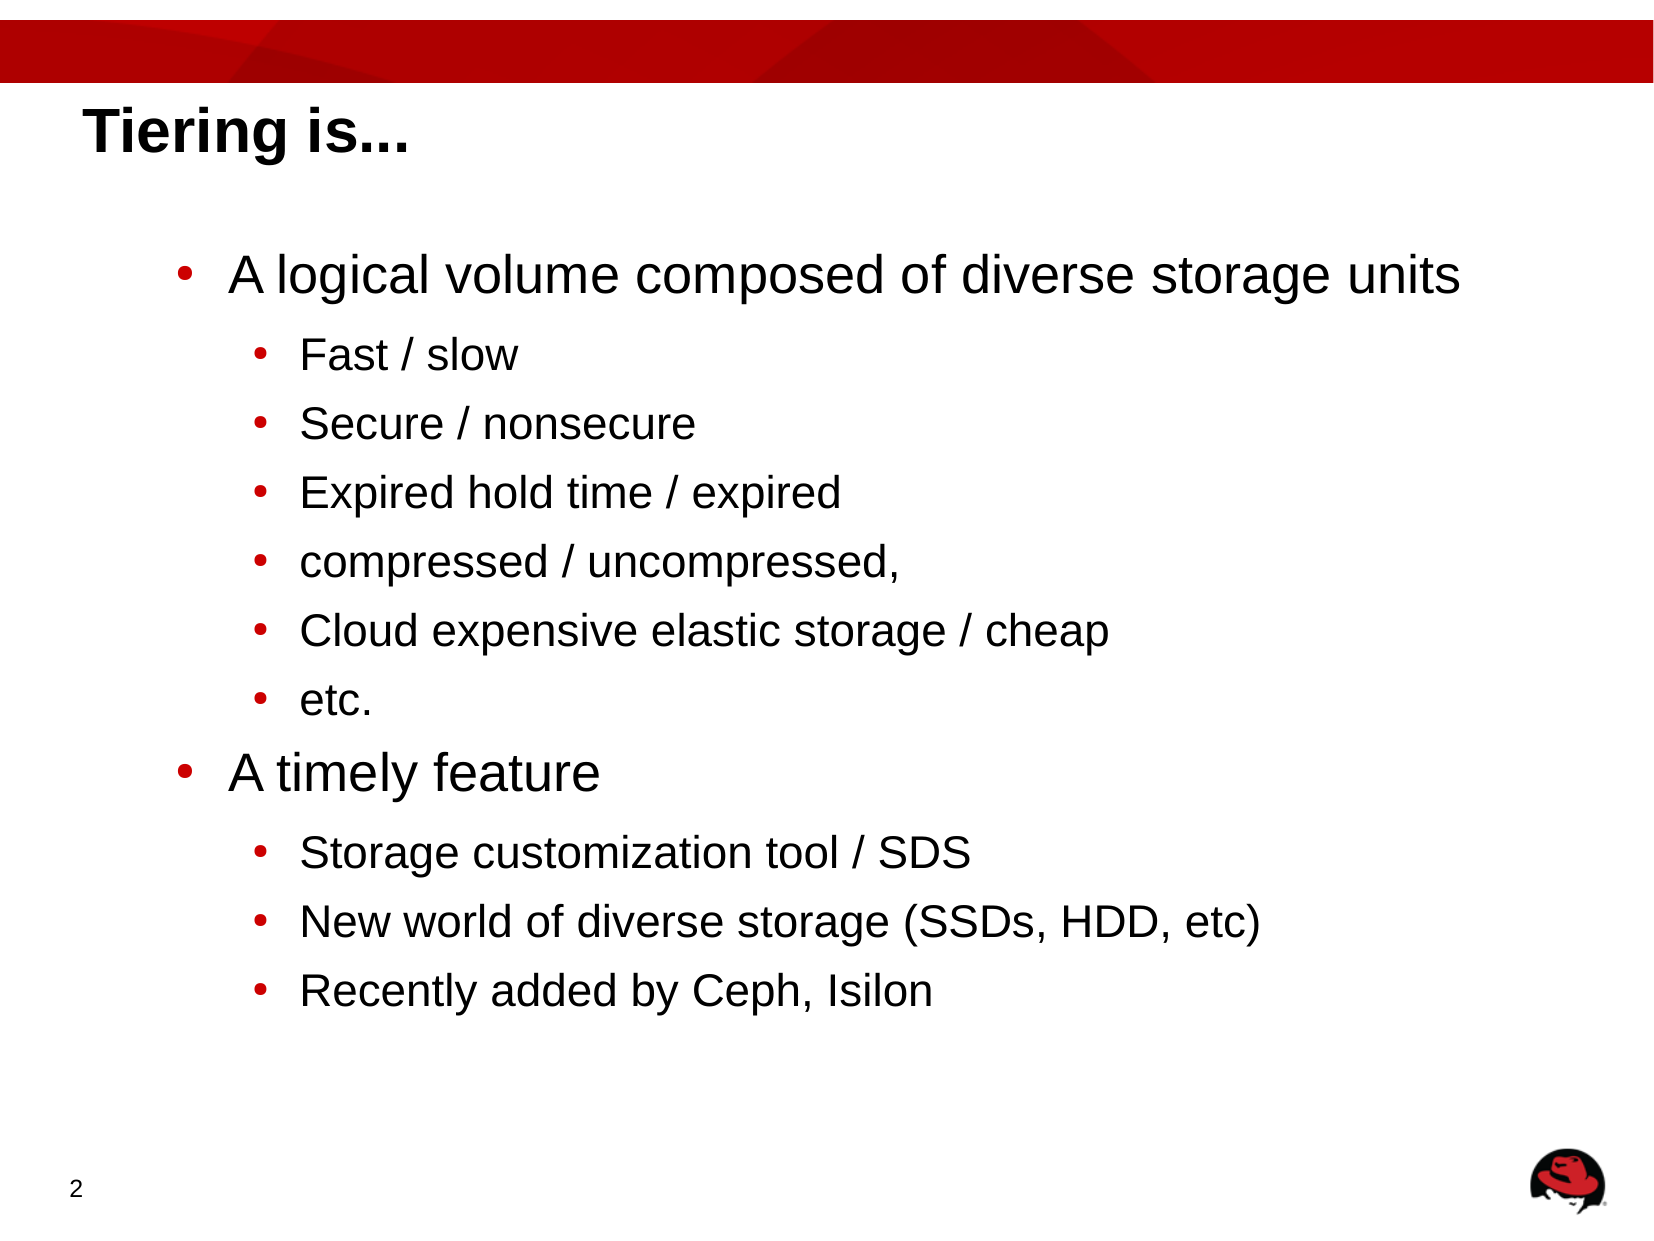

# Tiering is...
A logical volume composed of diverse storage units
Fast / slow
Secure / nonsecure
Expired hold time / expired
compressed / uncompressed,
Cloud expensive elastic storage / cheap
etc.
A timely feature
Storage customization tool / SDS
New world of diverse storage (SSDs, HDD, etc)
Recently added by Ceph, Isilon